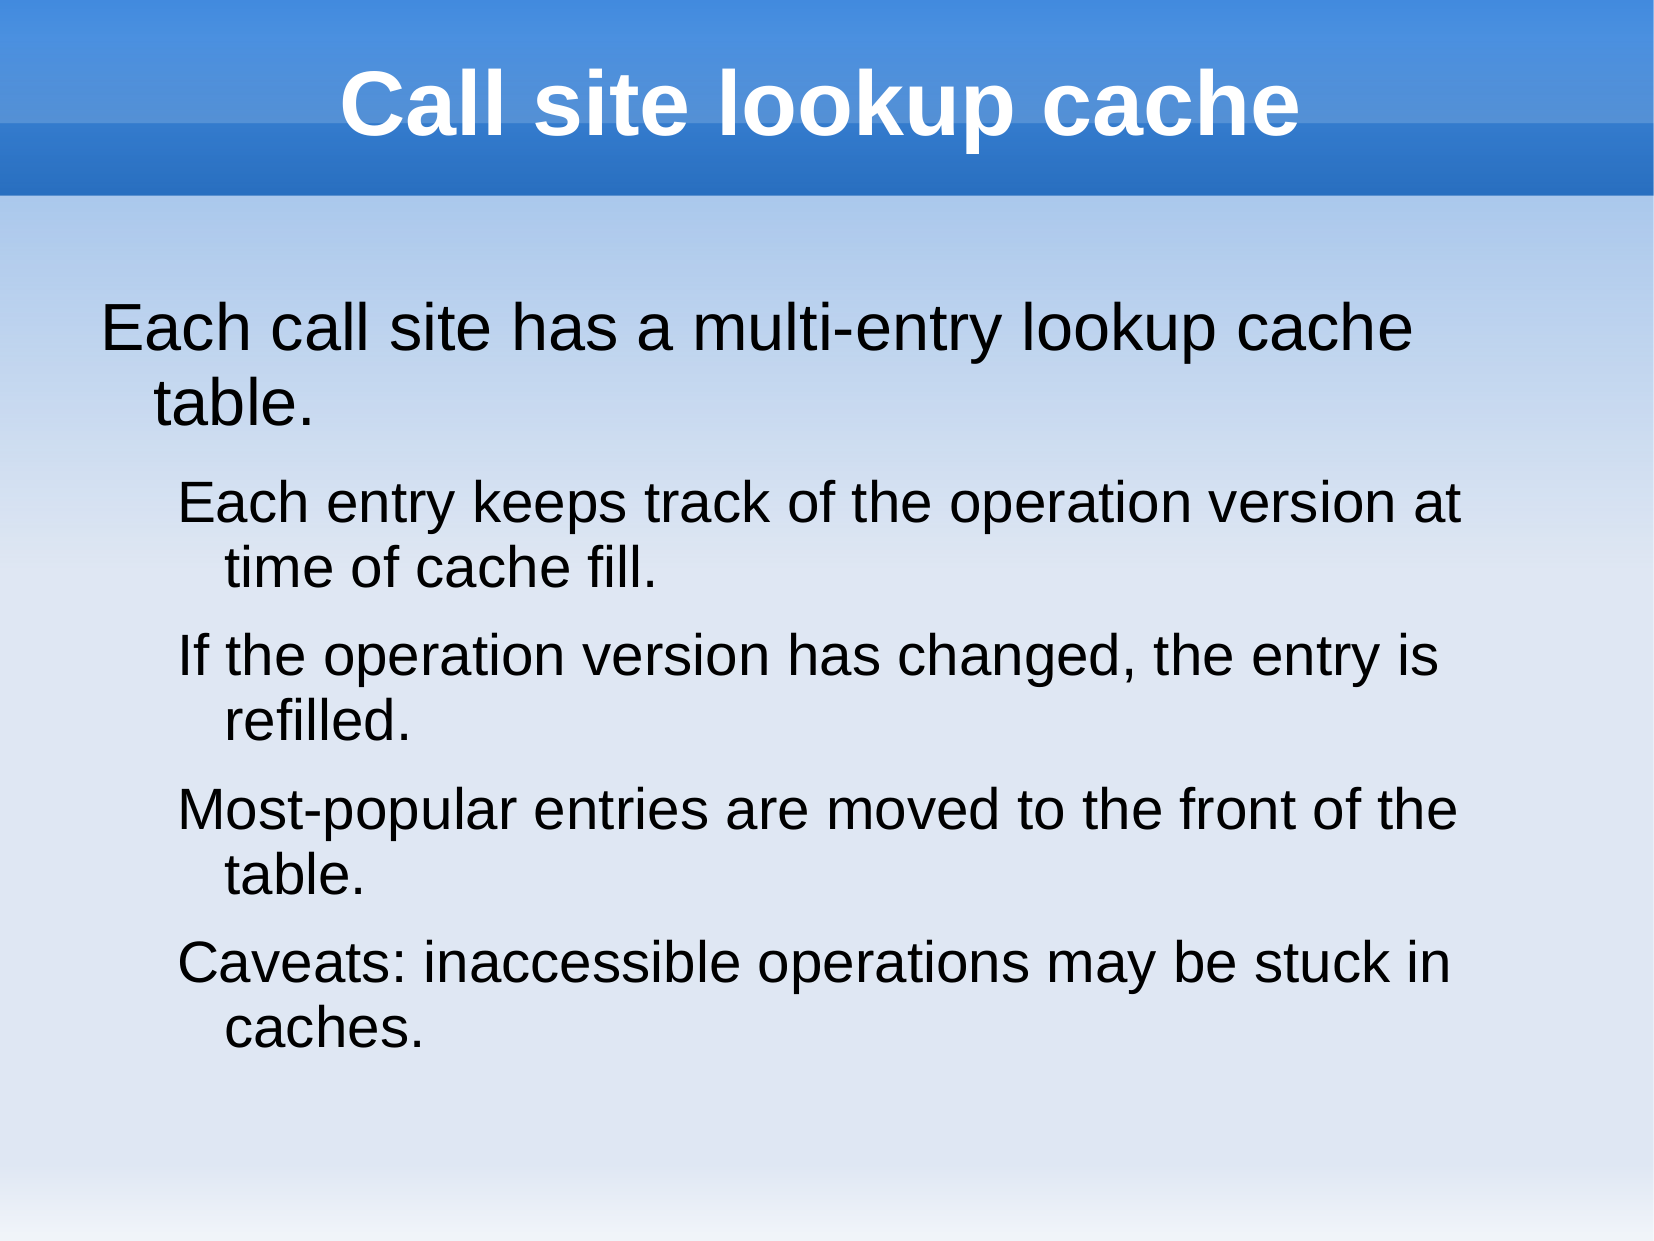

# Call site lookup cache
Each call site has a multi-entry lookup cache table.
Each entry keeps track of the operation version at time of cache fill.
If the operation version has changed, the entry is refilled.
Most-popular entries are moved to the front of the table.
Caveats: inaccessible operations may be stuck in caches.